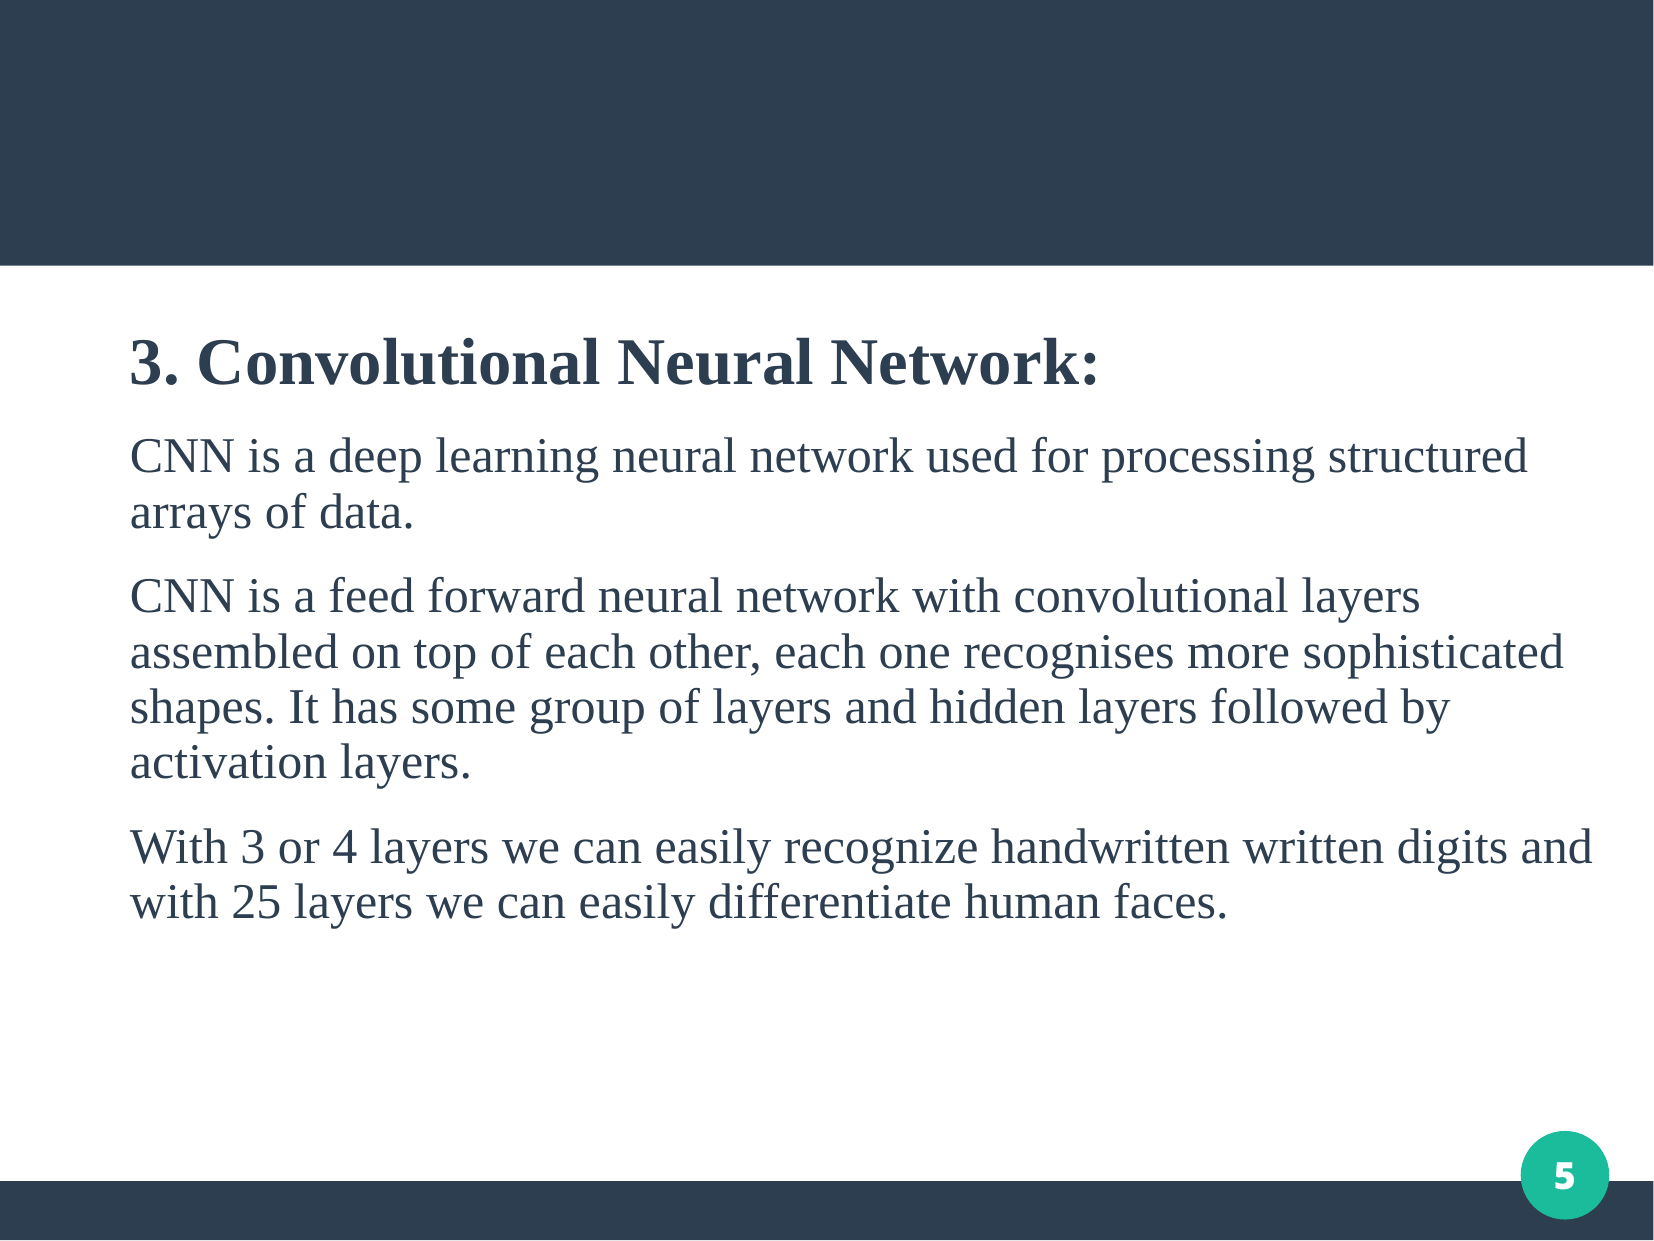

#
3. Convolutional Neural Network:
CNN is a deep learning neural network used for processing structured arrays of data.
CNN is a feed forward neural network with convolutional layers assembled on top of each other, each one recognises more sophisticated shapes. It has some group of layers and hidden layers followed by activation layers.
With 3 or 4 layers we can easily recognize handwritten written digits and with 25 layers we can easily differentiate human faces.
5